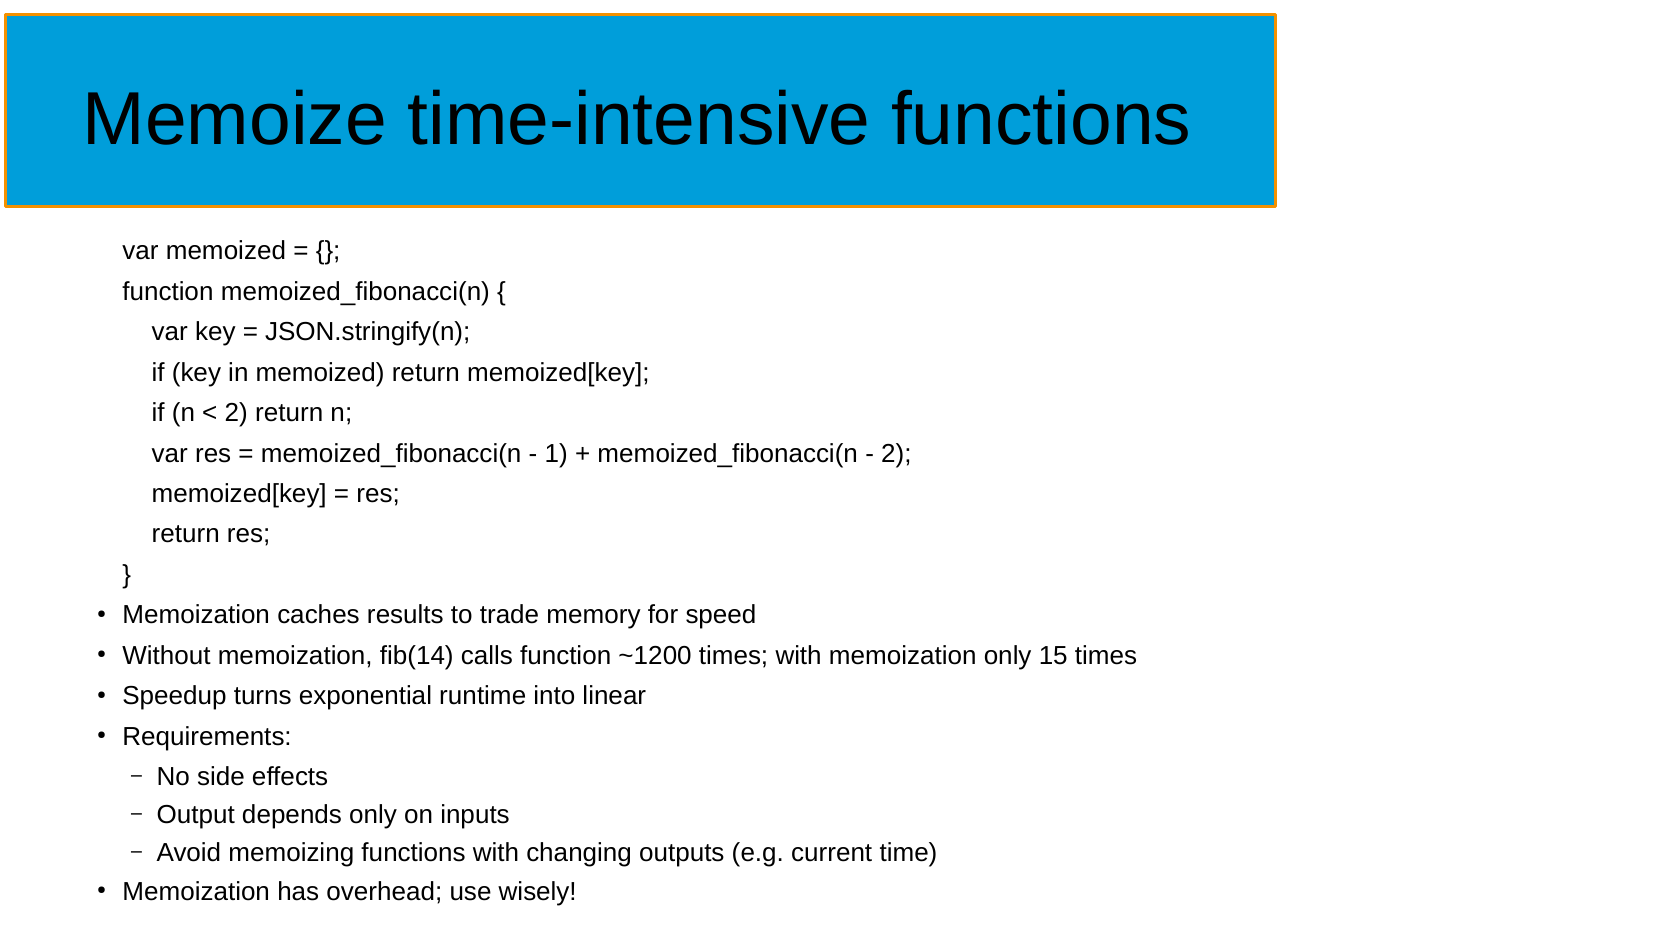

# Memoize time-intensive functions
var memoized = {};
function memoized_fibonacci(n) {
 var key = JSON.stringify(n);
 if (key in memoized) return memoized[key];
 if (n < 2) return n;
 var res = memoized_fibonacci(n - 1) + memoized_fibonacci(n - 2);
 memoized[key] = res;
 return res;
}
Memoization caches results to trade memory for speed
Without memoization, fib(14) calls function ~1200 times; with memoization only 15 times
Speedup turns exponential runtime into linear
Requirements:
No side effects
Output depends only on inputs
Avoid memoizing functions with changing outputs (e.g. current time)
Memoization has overhead; use wisely!